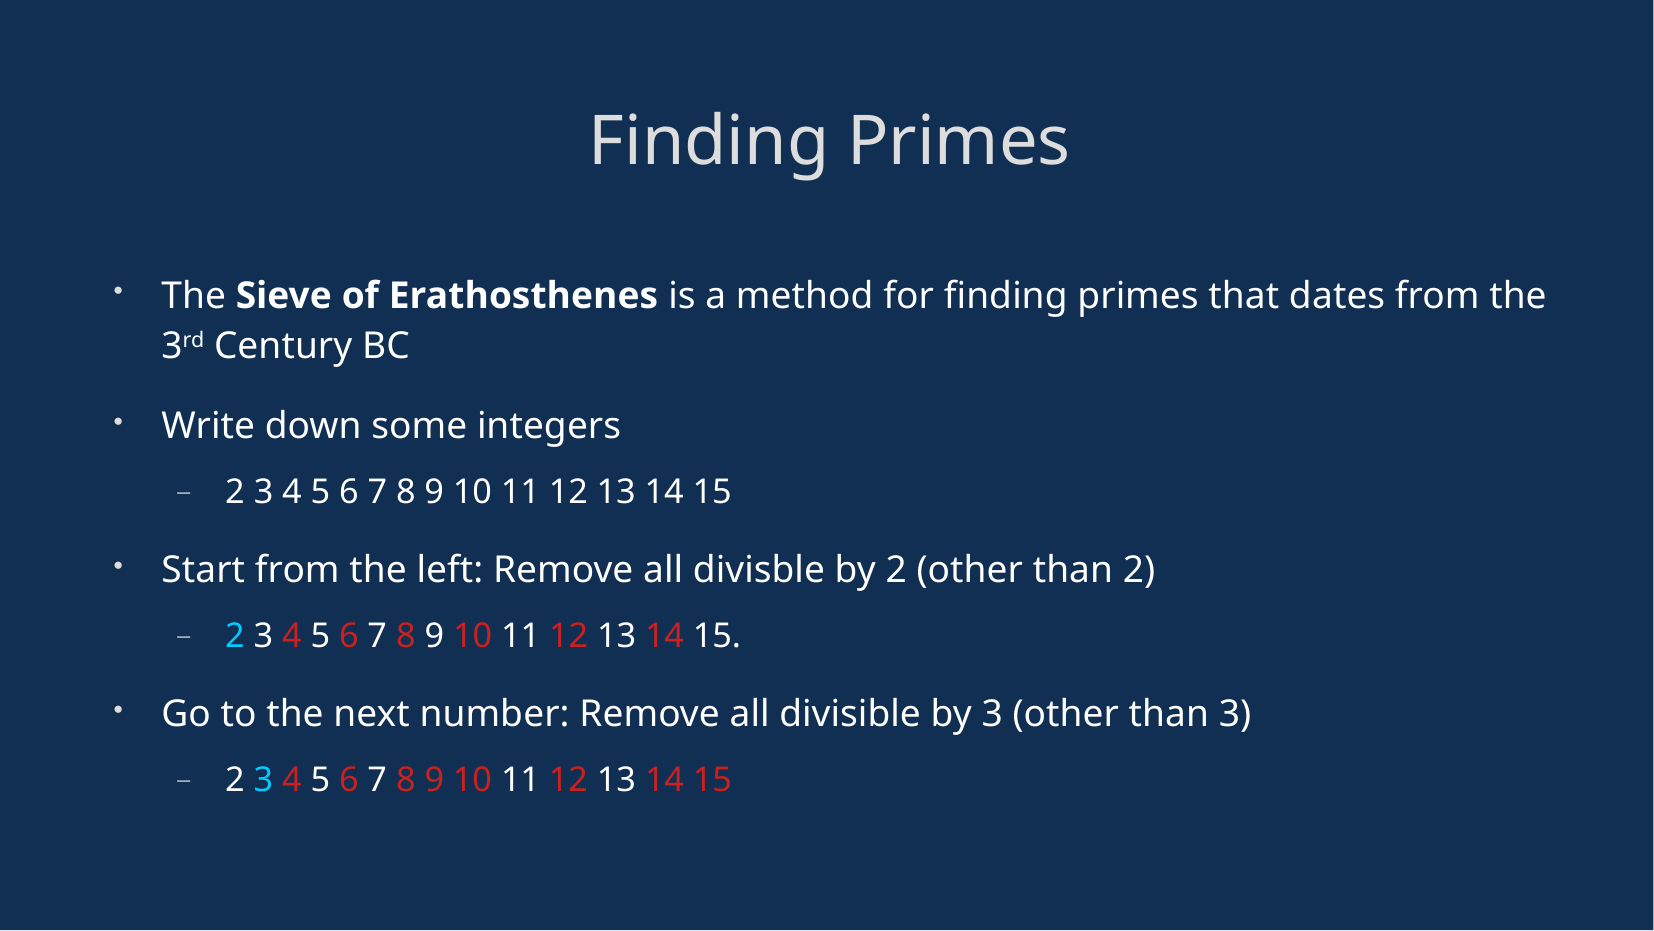

# Finding Primes
The Sieve of Erathosthenes is a method for finding primes that dates from the 3rd Century BC
Write down some integers
2 3 4 5 6 7 8 9 10 11 12 13 14 15
Start from the left: Remove all divisble by 2 (other than 2)
2 3 4 5 6 7 8 9 10 11 12 13 14 15.
Go to the next number: Remove all divisible by 3 (other than 3)
2 3 4 5 6 7 8 9 10 11 12 13 14 15